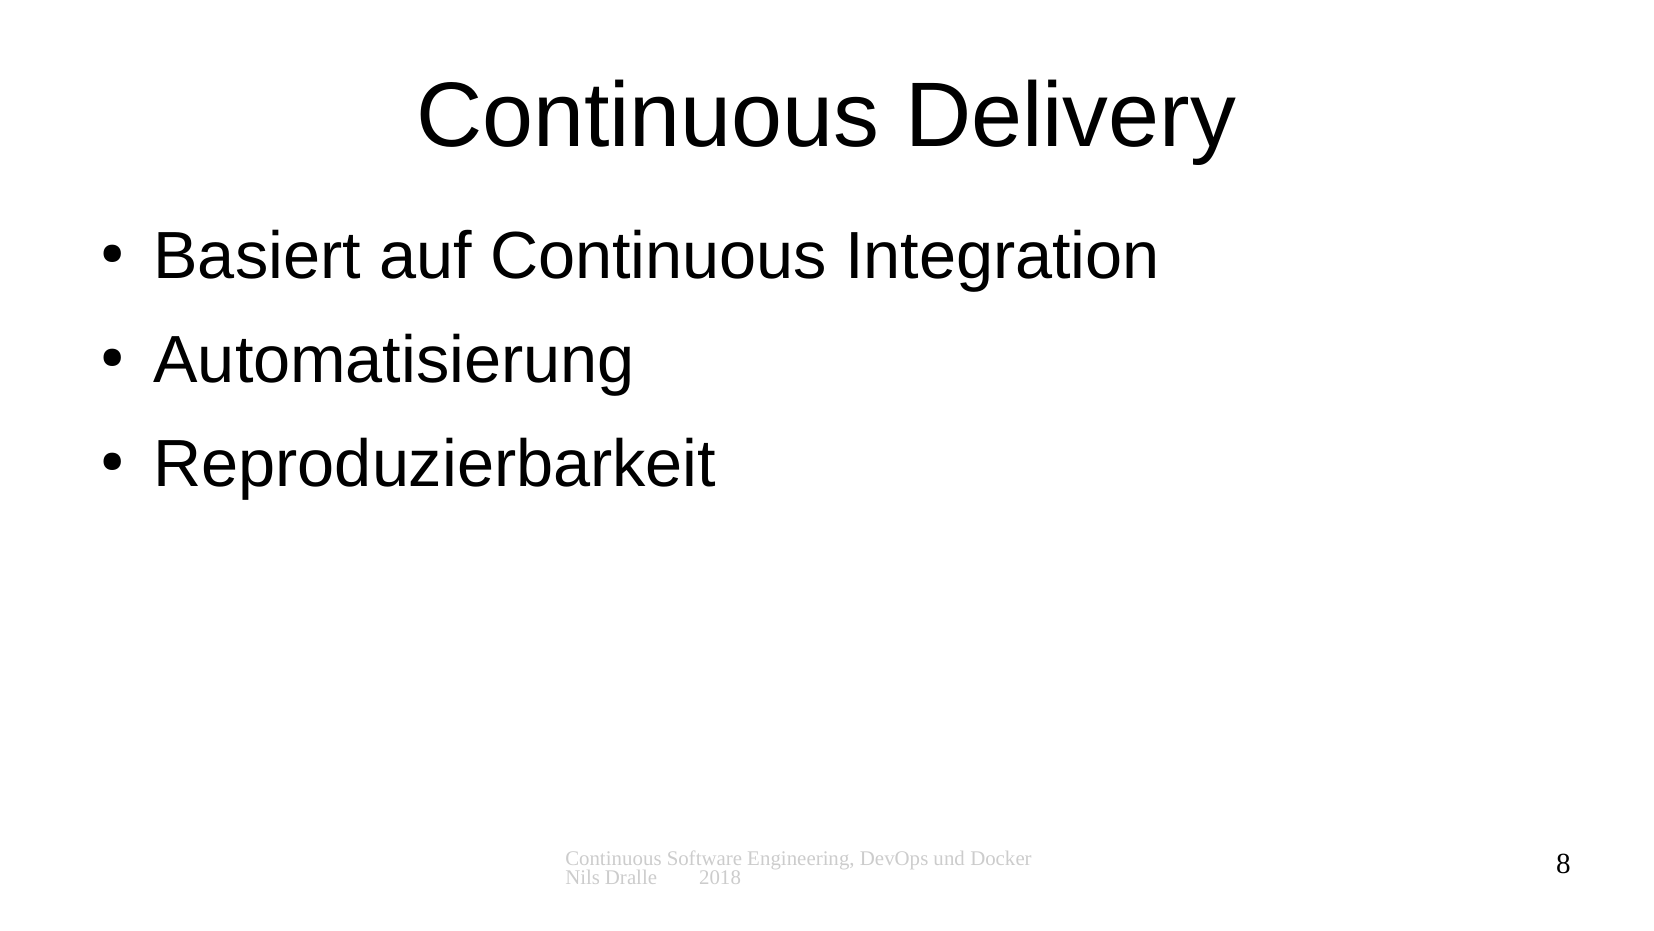

# Continuous Delivery
Basiert auf Continuous Integration
Automatisierung
Reproduzierbarkeit
Continuous Software Engineering, DevOps und Docker Nils Dralle 2018
8